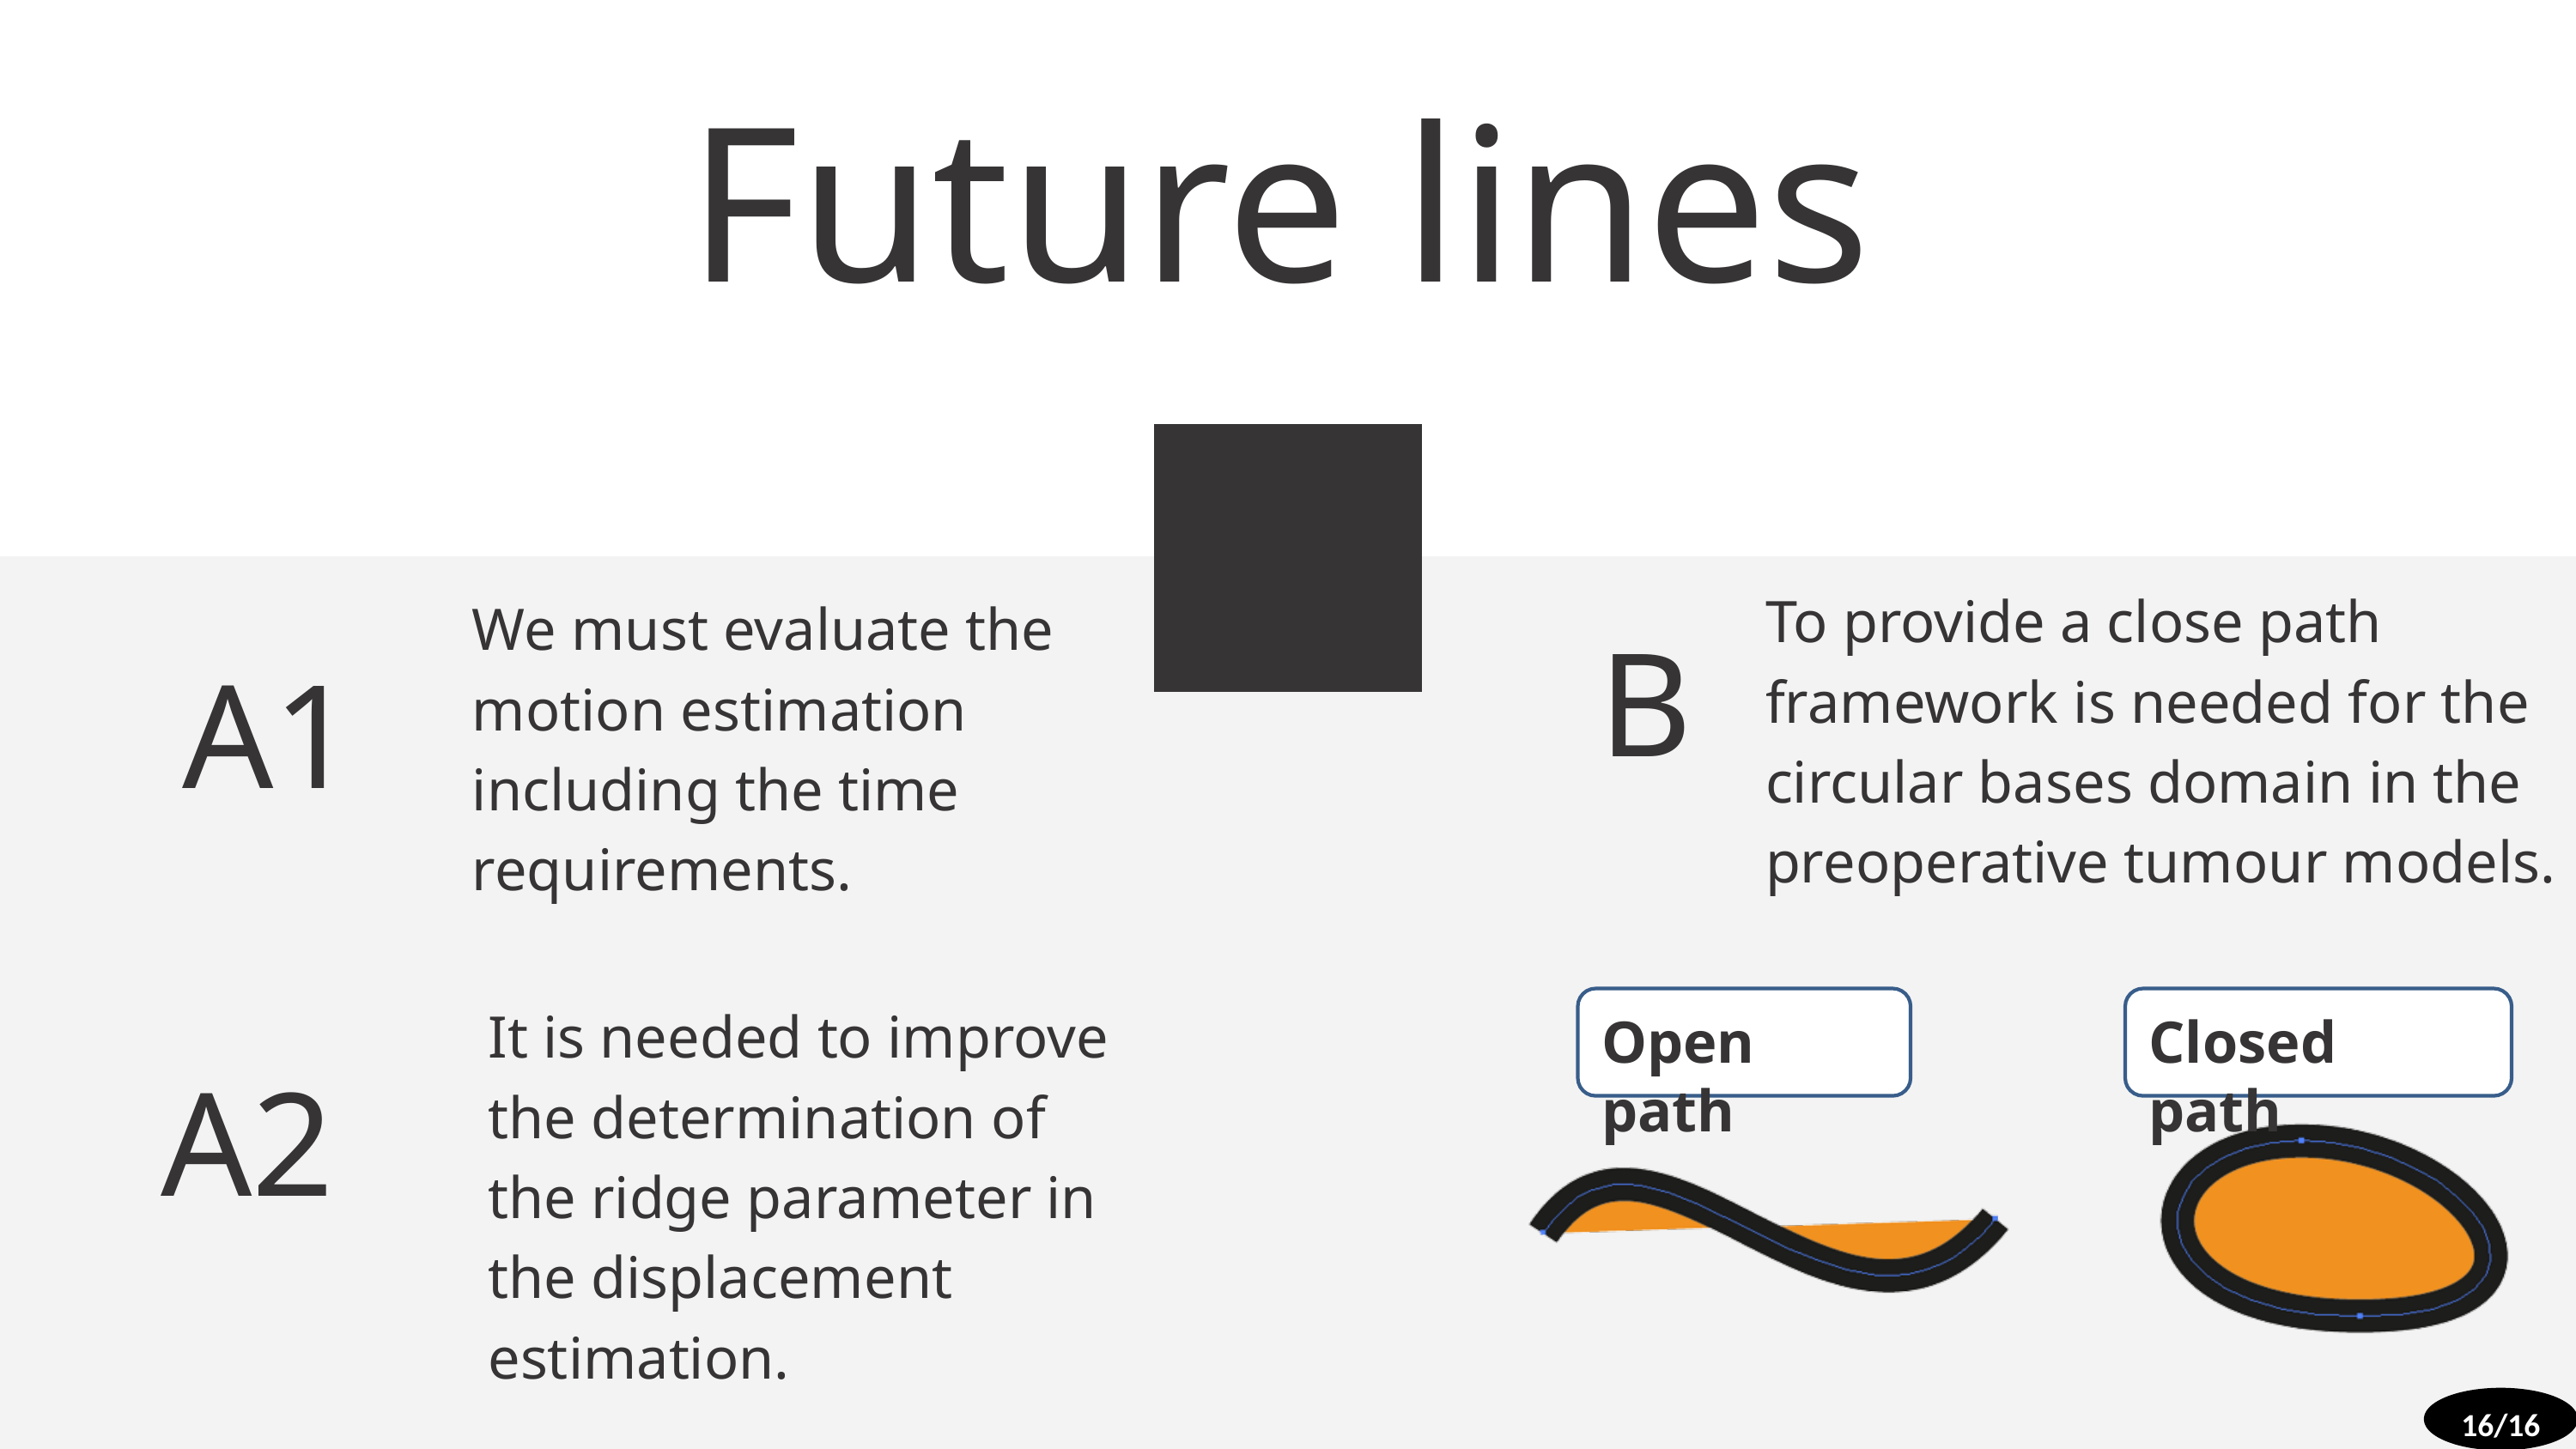

Future lines
B
To provide a close path framework is needed for the circular bases domain in the preoperative tumour models.
A1
We must evaluate the motion estimation including the time requirements.
A2
It is needed to improve the determination of the ridge parameter in the displacement estimation.
Open path
Closed path
16/16